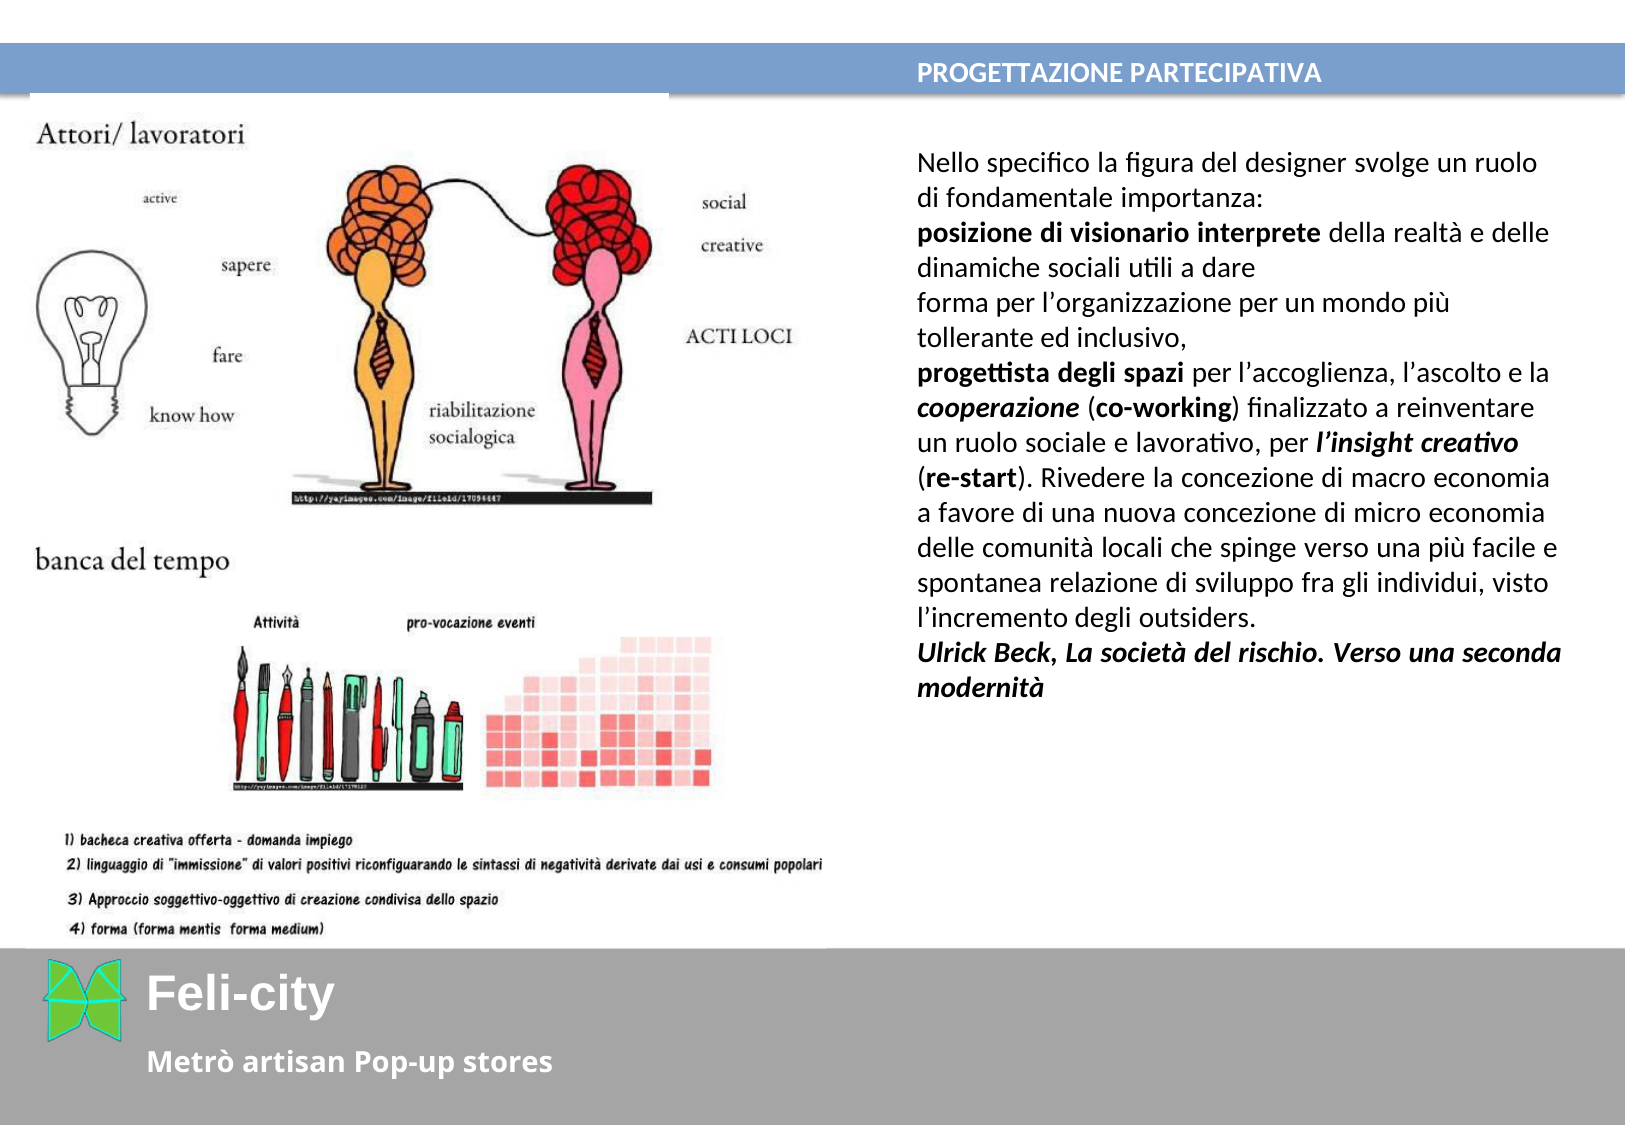

PROGETTAZIONE PARTECIPATIVA
Nello specifico la figura del designer svolge un ruolo di fondamentale importanza:
posizione di visionario interprete della realtà e delle dinamiche sociali utili a dare
forma per l’organizzazione per un mondo più tollerante ed inclusivo,
progettista degli spazi per l’accoglienza, l’ascolto e la cooperazione (co-working) finalizzato a reinventare un ruolo sociale e lavorativo, per l’insight creativo (re-start). Rivedere la concezione di macro economia a favore di una nuova concezione di micro economia delle comunità locali che spinge verso una più facile e spontanea relazione di sviluppo fra gli individui, visto l’incremento degli outsiders.
Ulrick Beck, La società del rischio. Verso una seconda modernità
Feli-city
Laboratori per il community sharing artisan design
Feli-city
Metrò artisan Pop-up stores